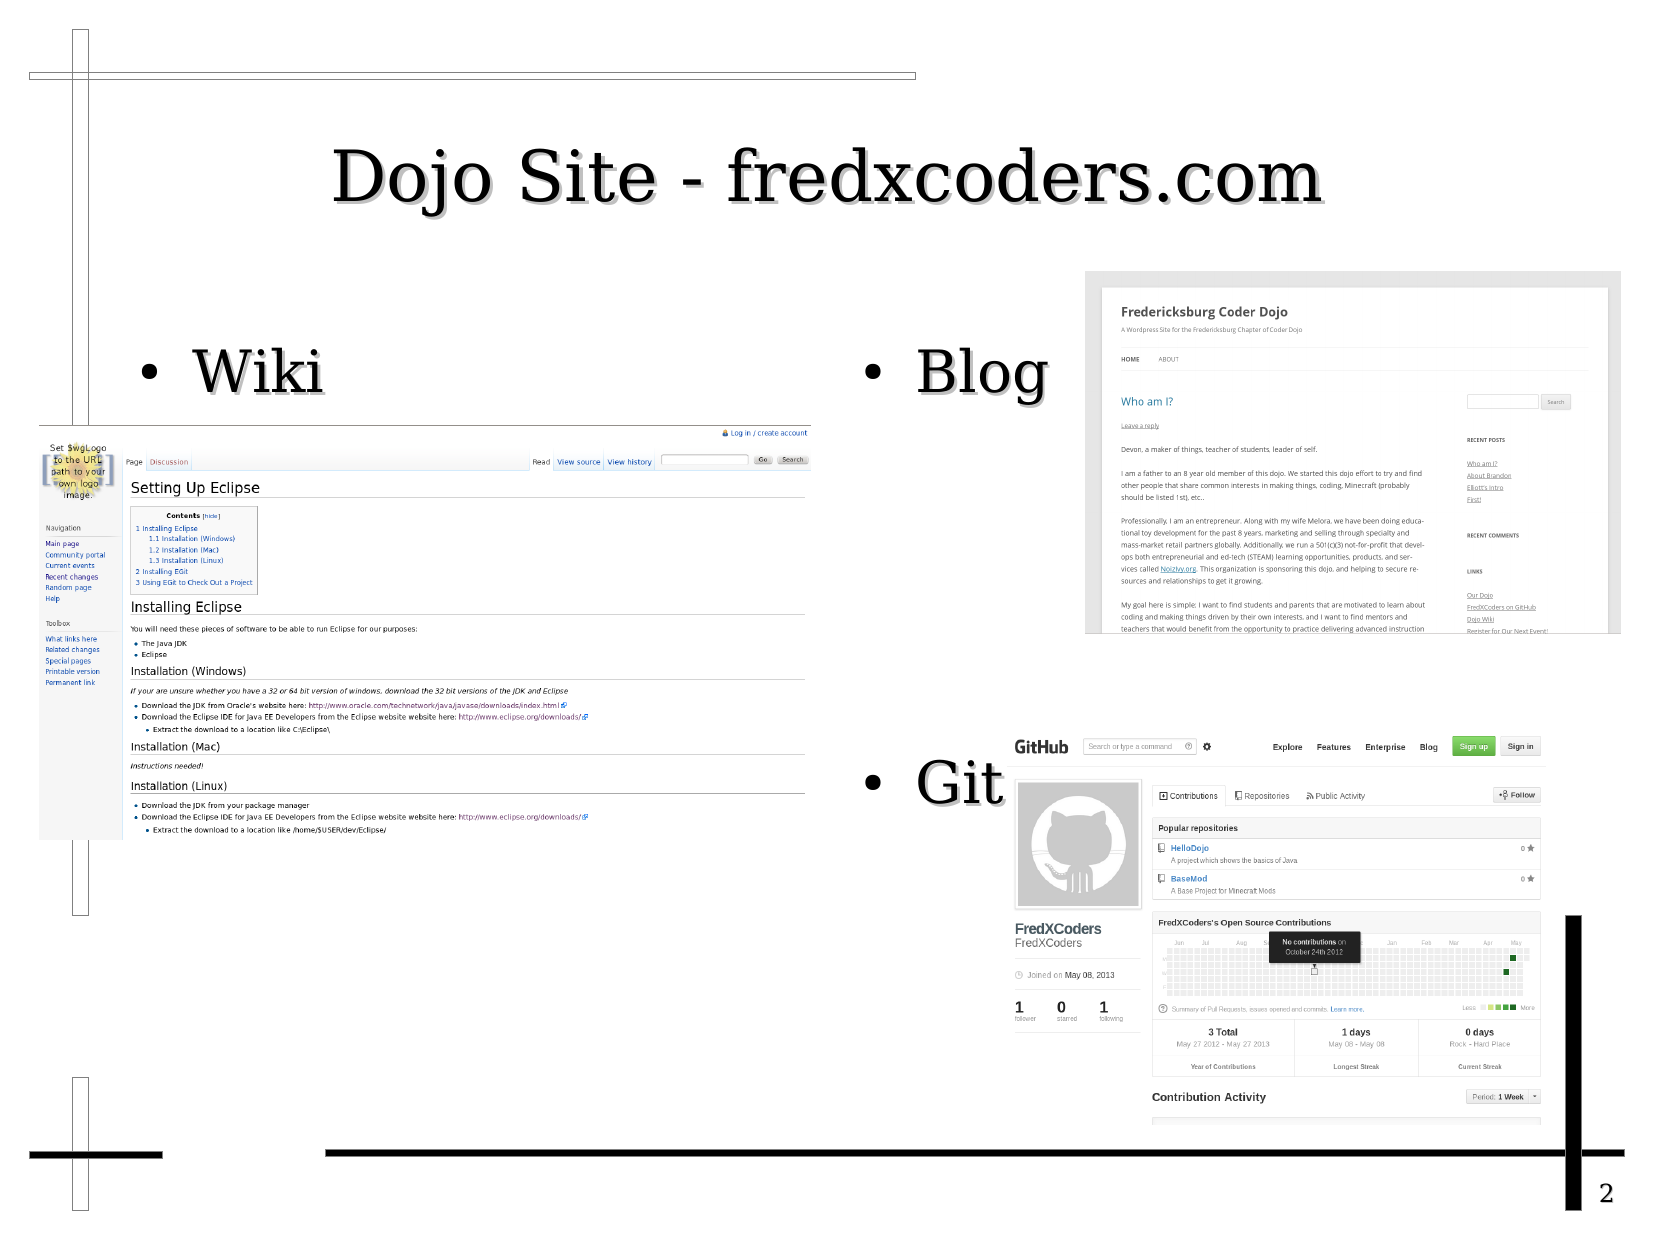

# Dojo Site - fredxcoders.com
Wiki
Blog
GitHub